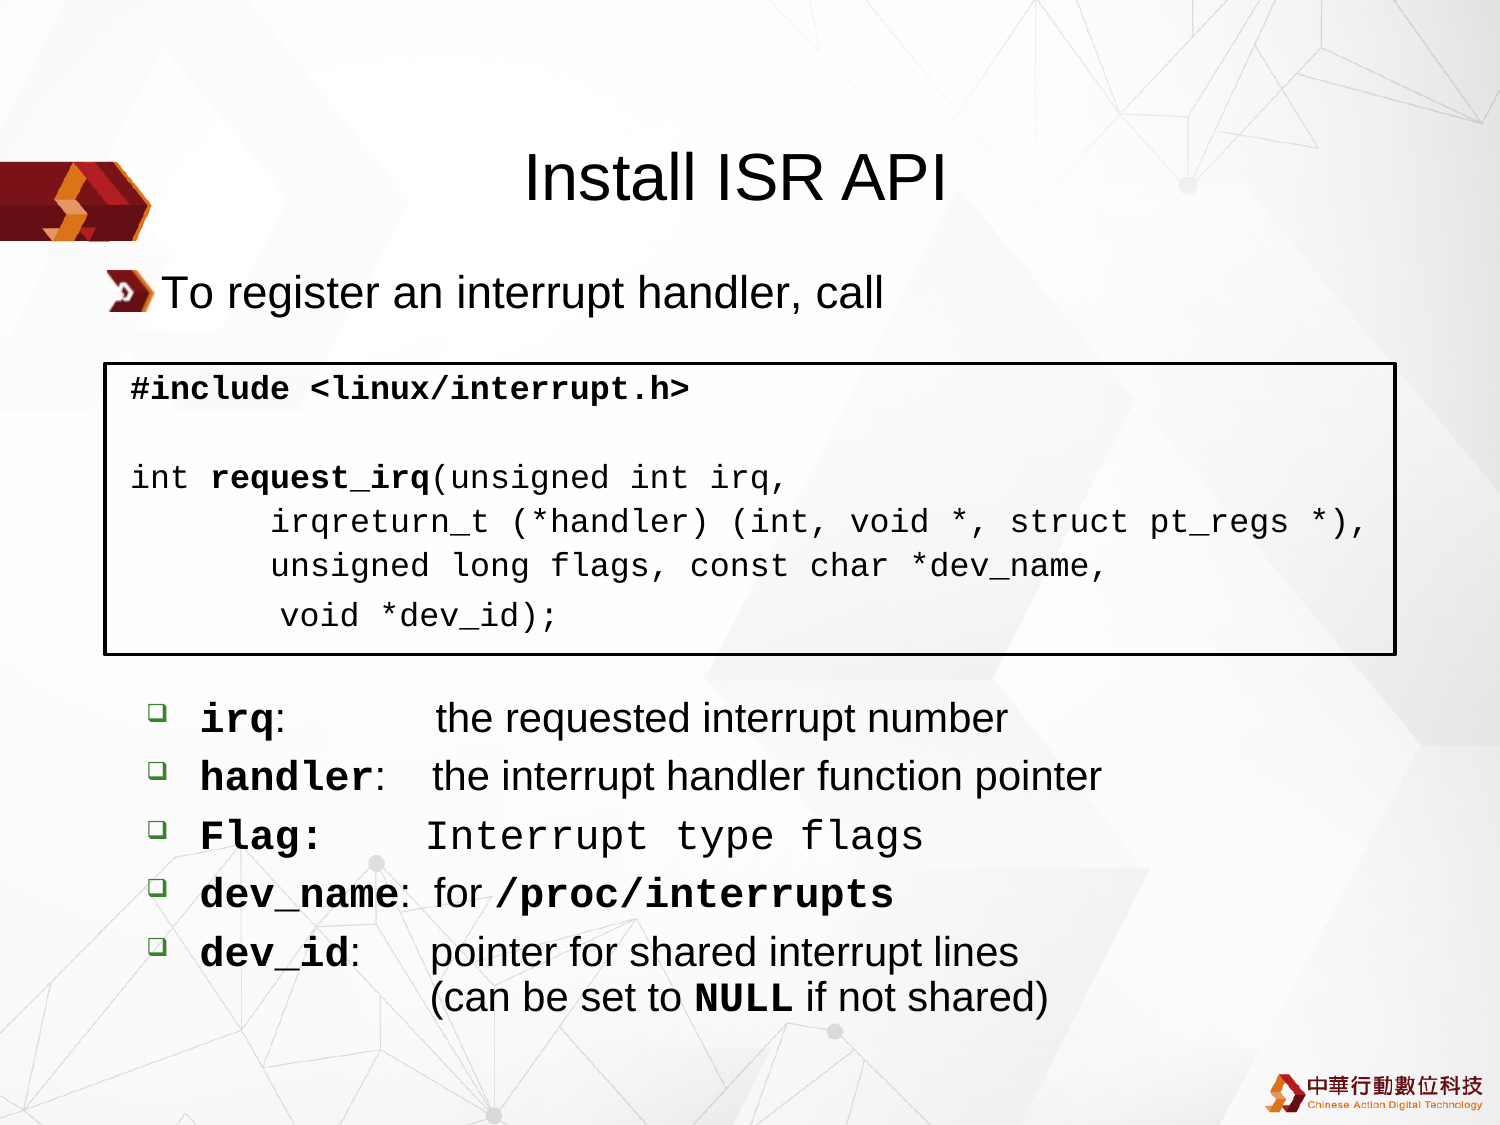

# Install ISR API
To register an interrupt handler, call
 #include <linux/interrupt.h>
 int request_irq(unsigned int irq,
 irqreturn_t (*handler) (int, void *, struct pt_regs *),
 unsigned long flags, const char *dev_name,
 void *dev_id);
irq: the requested interrupt number
handler: the interrupt handler function pointer
Flag: Interrupt type flags
dev_name: for /proc/interrupts
dev_id: pointer for shared interrupt lines
 (can be set to NULL if not shared)